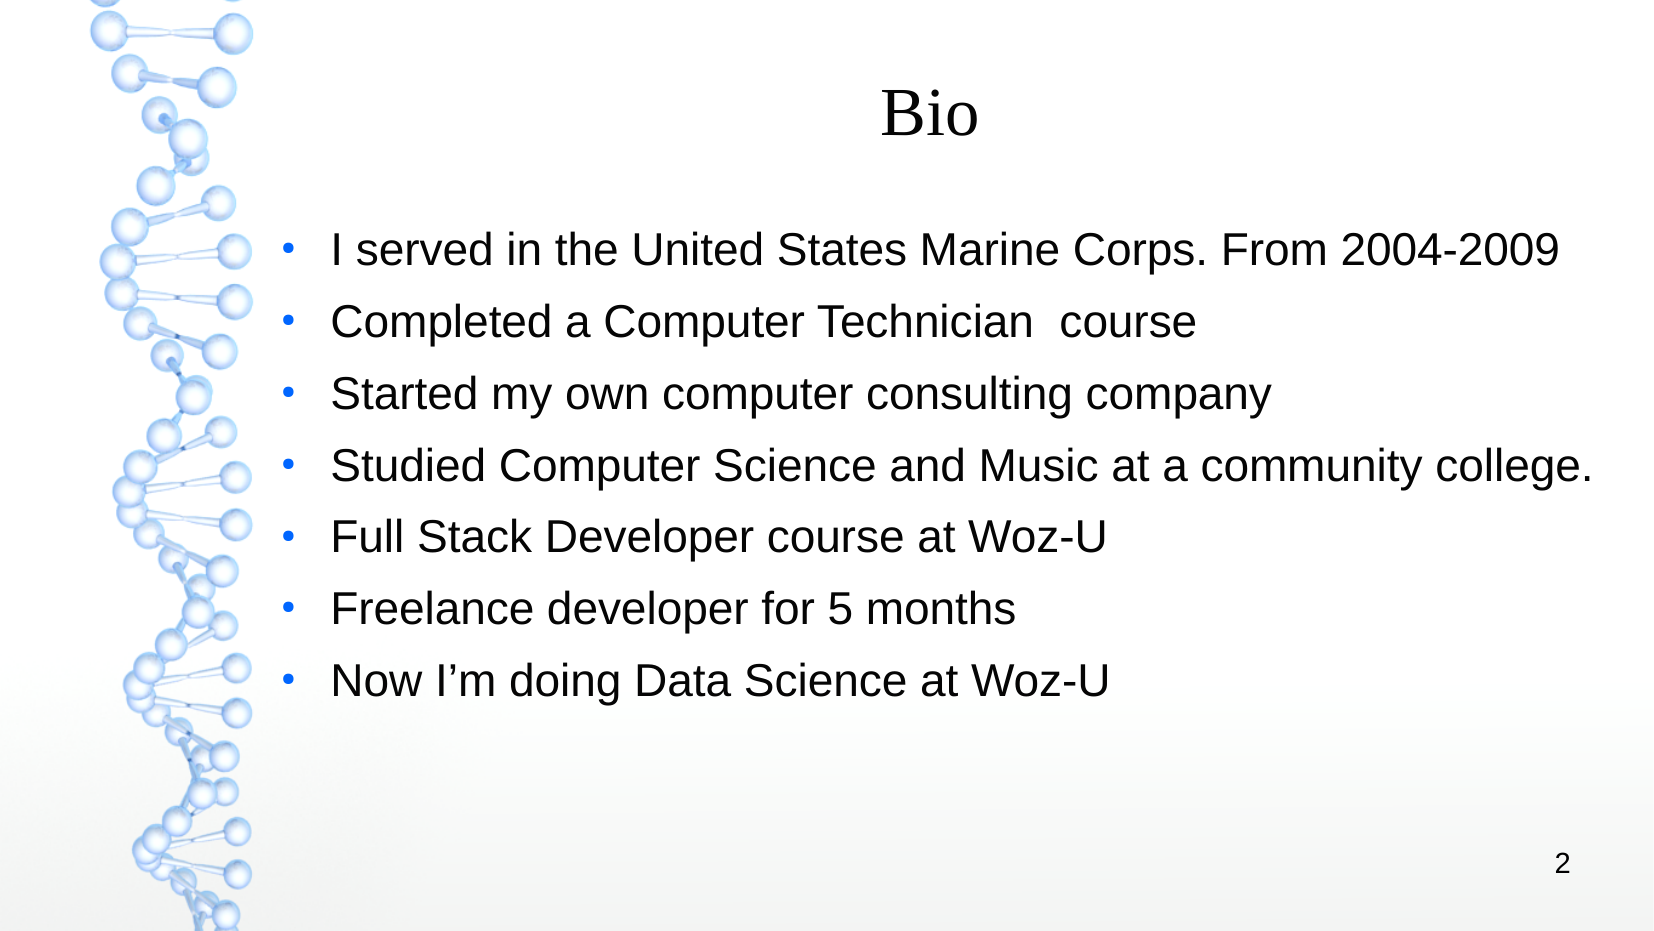

# Bio
I served in the United States Marine Corps. From 2004-2009
Completed a Computer Technician course
Started my own computer consulting company
Studied Computer Science and Music at a community college.
Full Stack Developer course at Woz-U
Freelance developer for 5 months
Now I’m doing Data Science at Woz-U
2